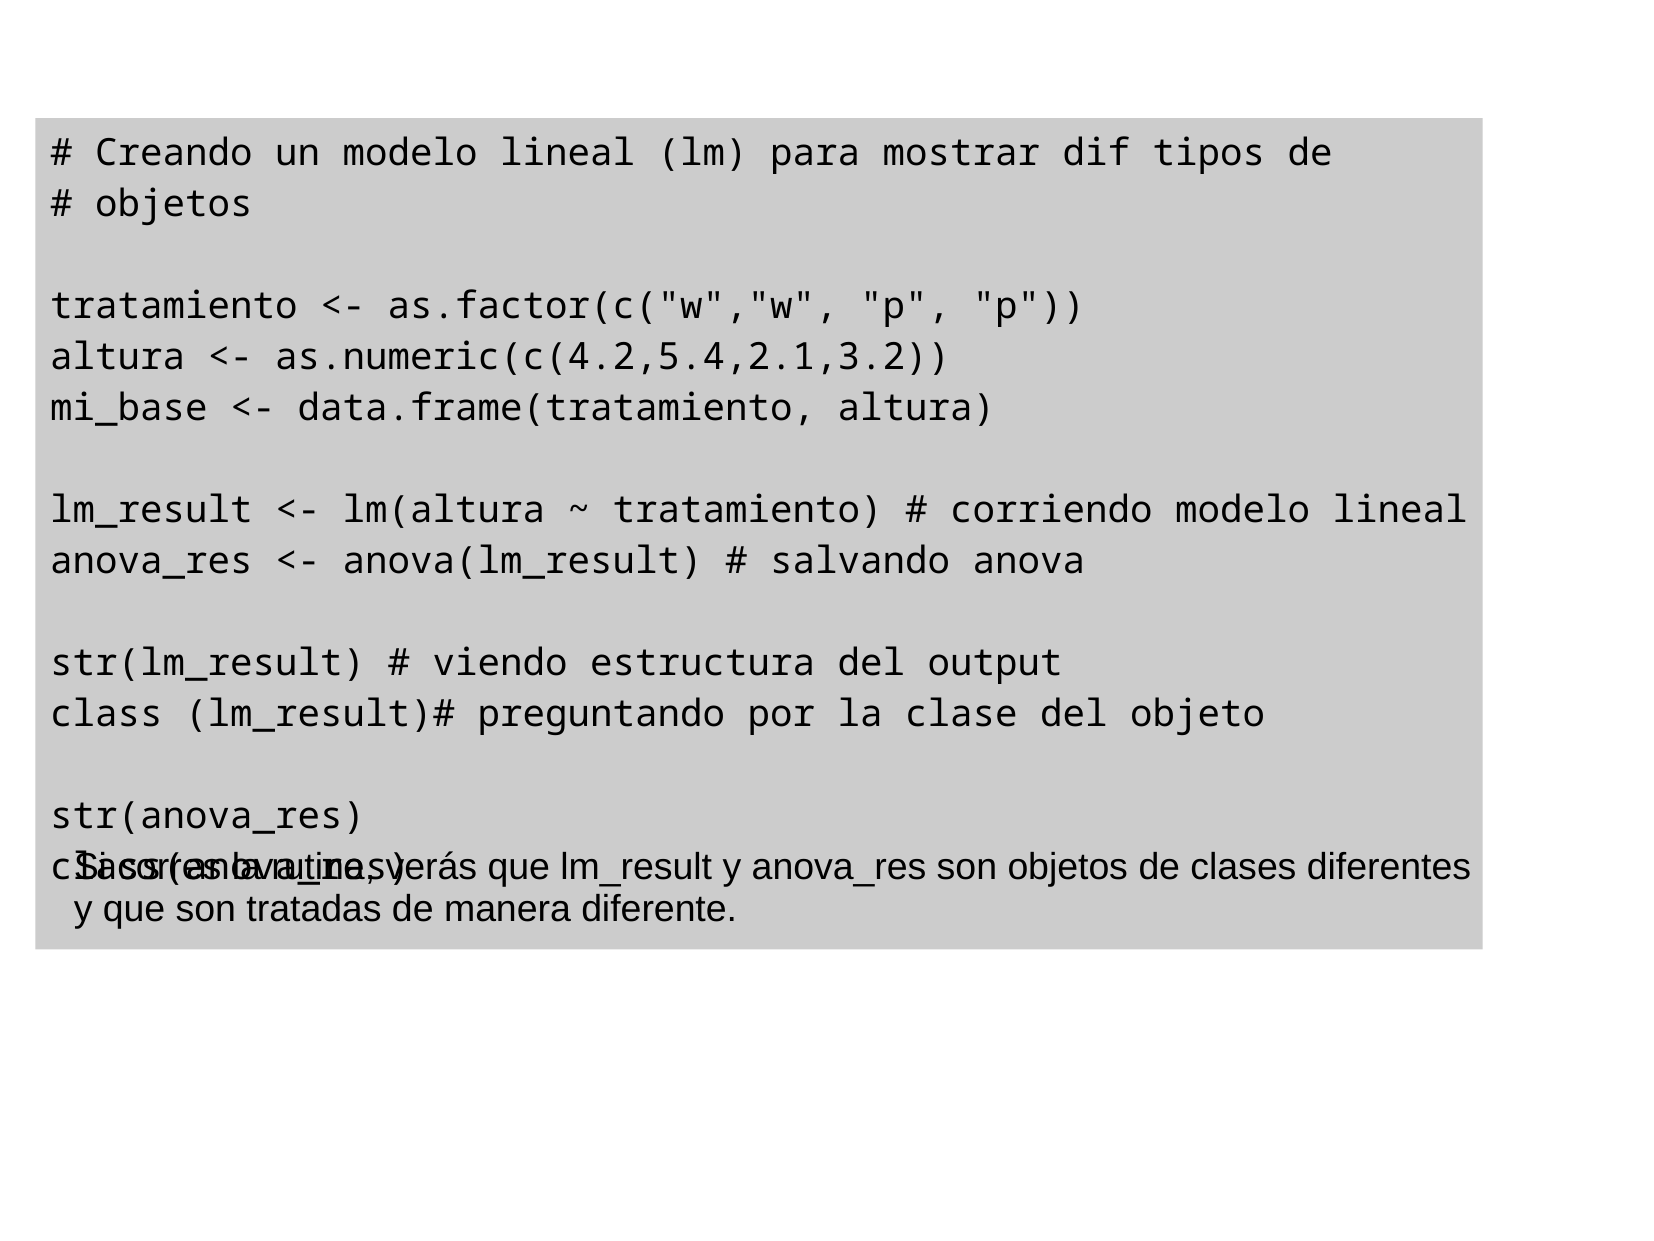

# Creando un modelo lineal (lm) para mostrar dif tipos de
# objetos
tratamiento <- as.factor(c("w","w", "p", "p"))
altura <- as.numeric(c(4.2,5.4,2.1,3.2))
mi_base <- data.frame(tratamiento, altura)
lm_result <- lm(altura ~ tratamiento) # corriendo modelo lineal
anova_res <- anova(lm_result) # salvando anova
str(lm_result) # viendo estructura del output
class (lm_result)# preguntando por la clase del objeto
str(anova_res)
class(anova_res)
Si corres la rutina, verás que lm_result y anova_res son objetos de clases diferentes
y que son tratadas de manera diferente.